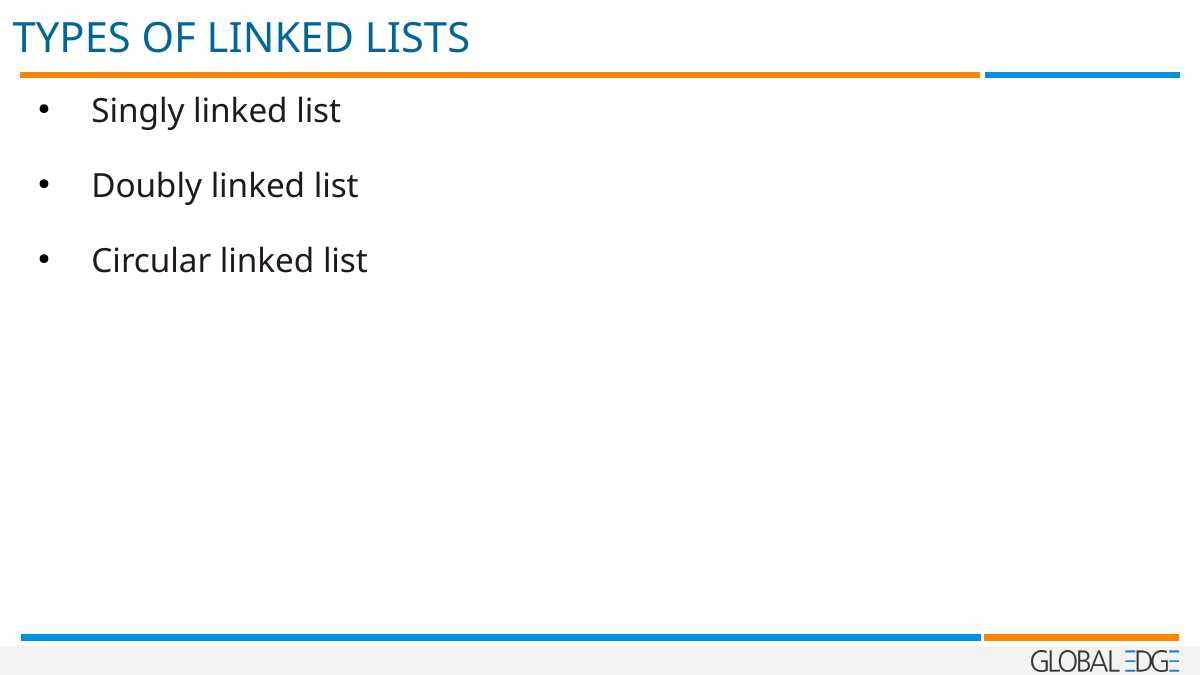

# TYPES OF LINKED LISTS
Singly linked list
Doubly linked list
Circular linked list